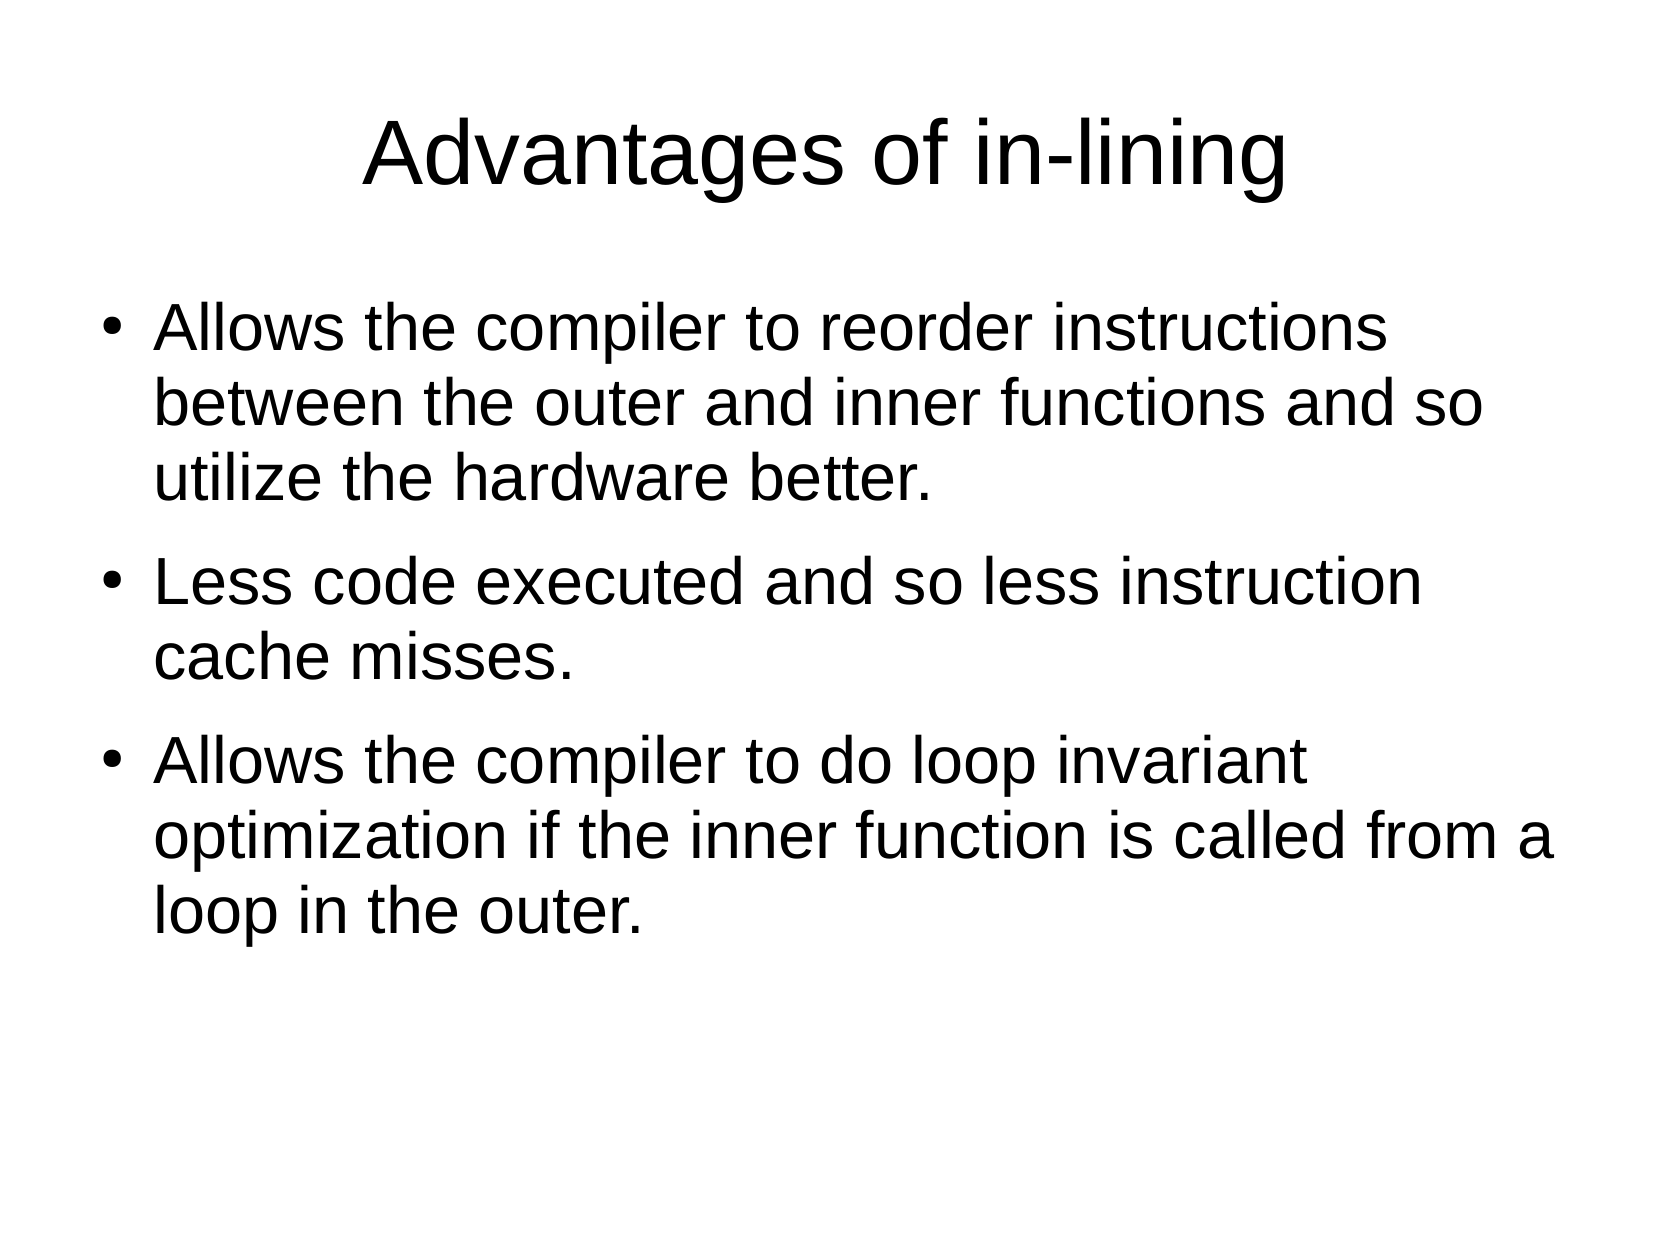

# Advantages of in-lining
Allows the compiler to reorder instructions between the outer and inner functions and so utilize the hardware better.
Less code executed and so less instruction cache misses.
Allows the compiler to do loop invariant optimization if the inner function is called from a loop in the outer.